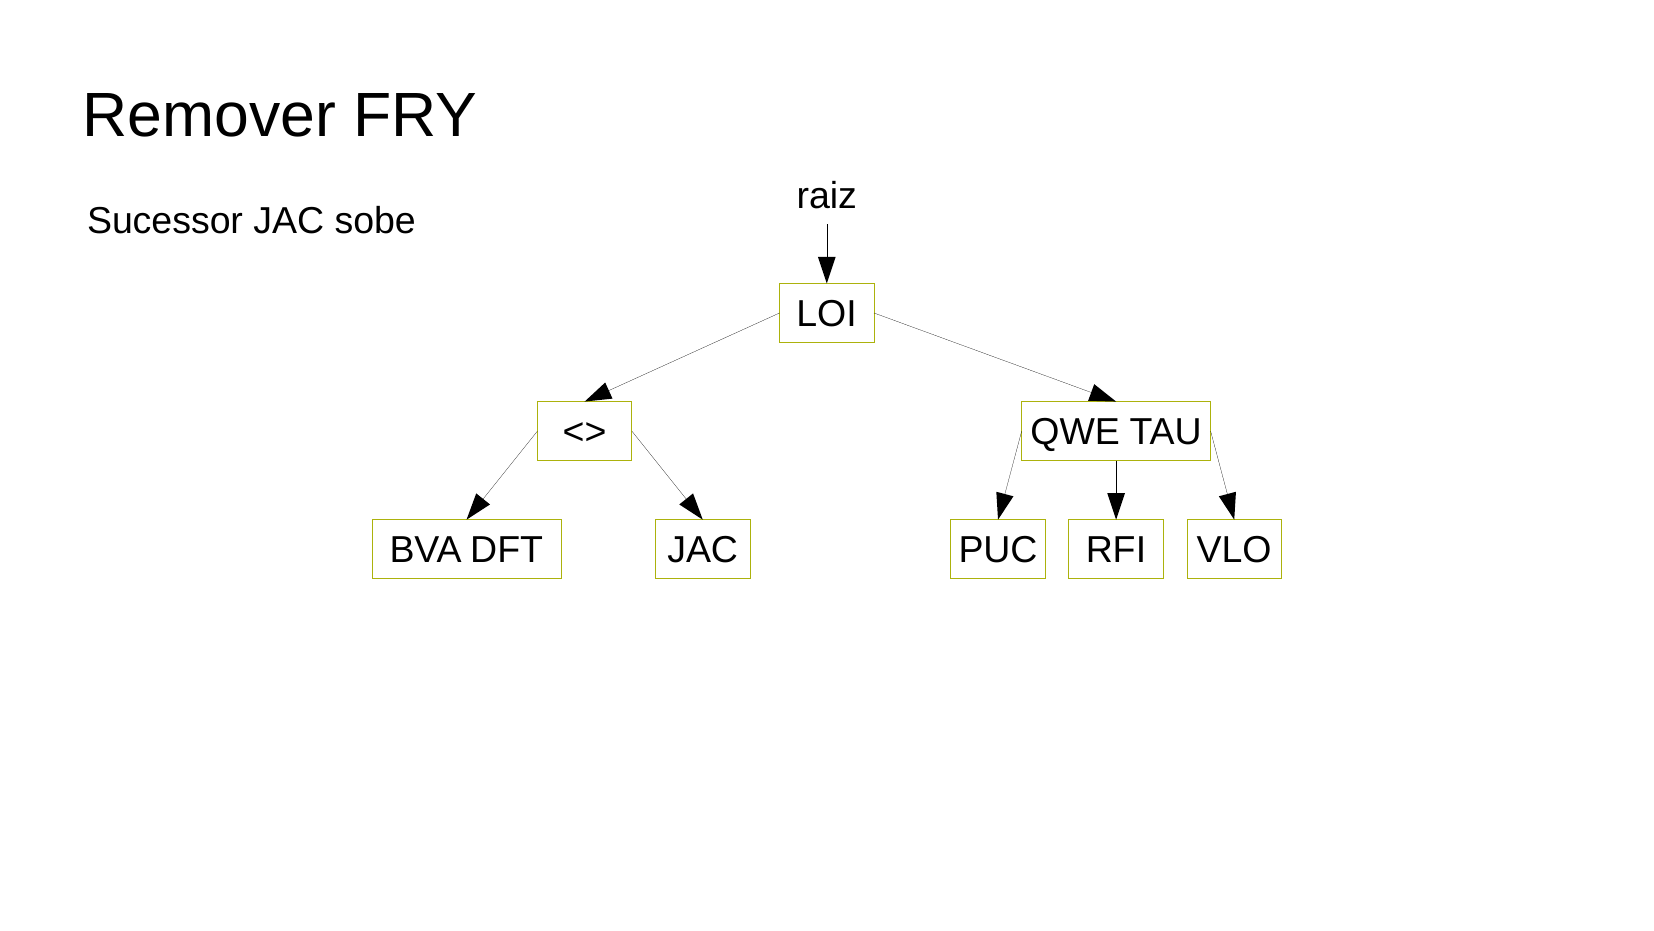

# Remover FRY
raiz
Sucessor JAC sobe
LOI
<>
QWE TAU
BVA DFT
JAC
PUC
RFI
VLO